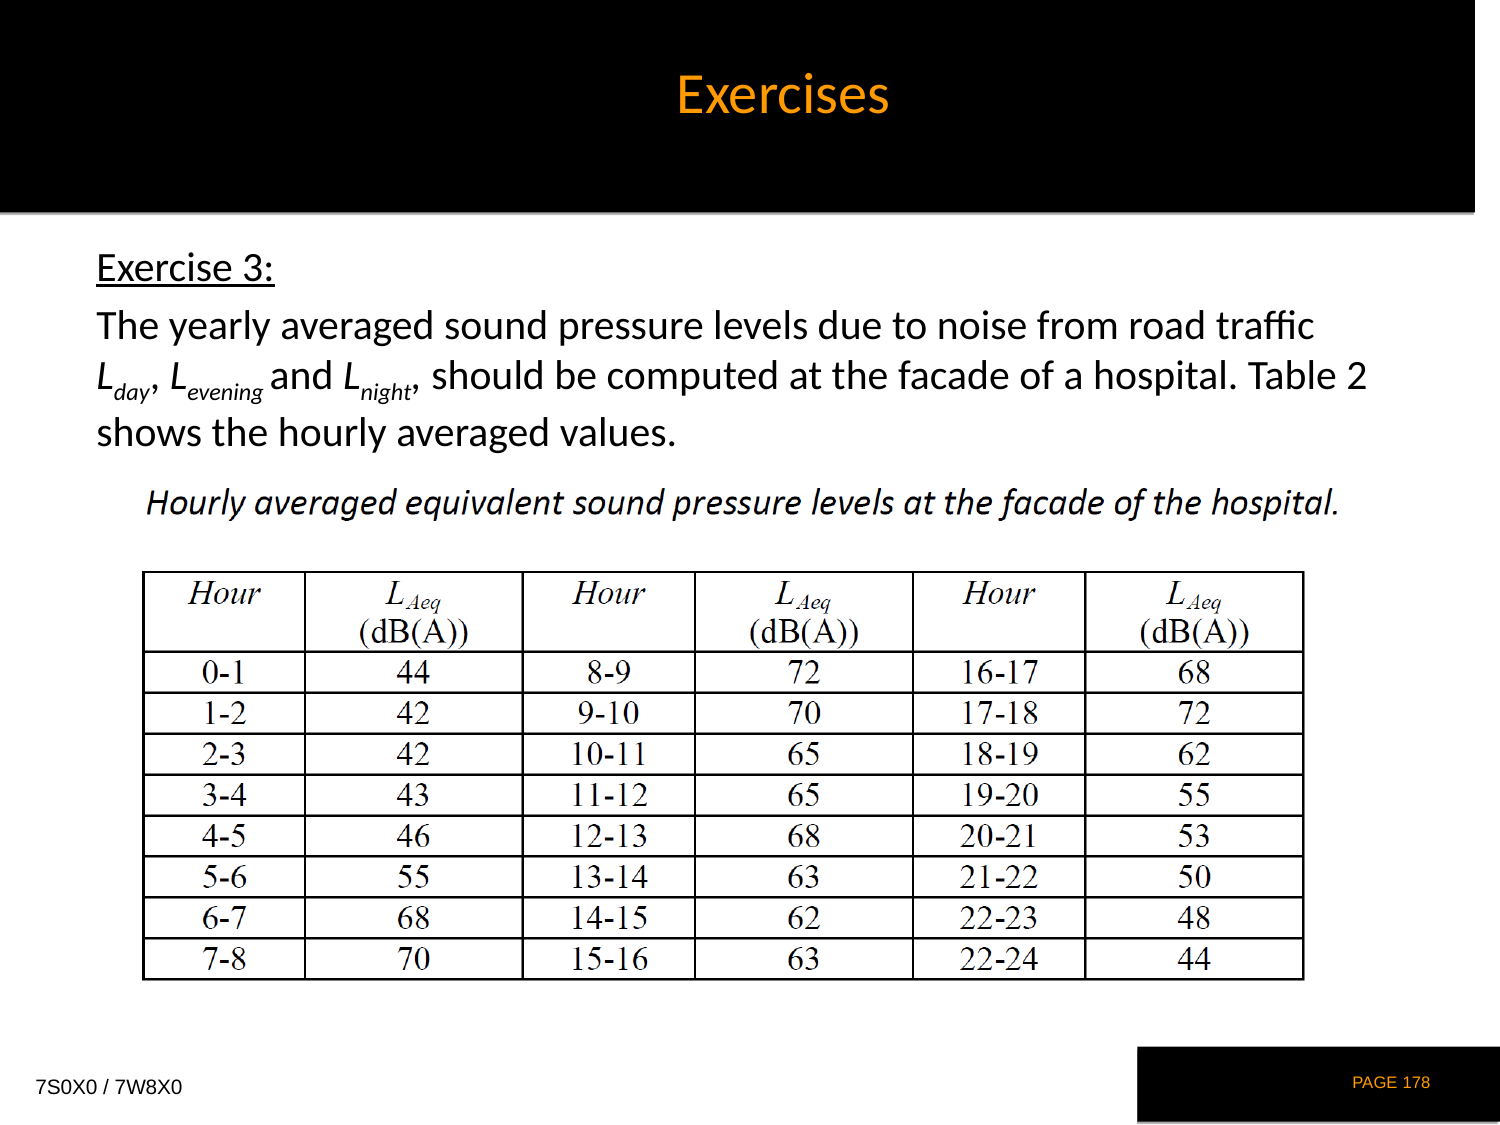

#
Exercises
Exercise 3:
The yearly averaged sound pressure levels due to noise from road traffic Lday, Levening and Lnight, should be computed at the facade of a hospital. Table 2 shows the hourly averaged values.
PAGE 8
7S0X0 / 7W8X0
2017/02/09
PAGE